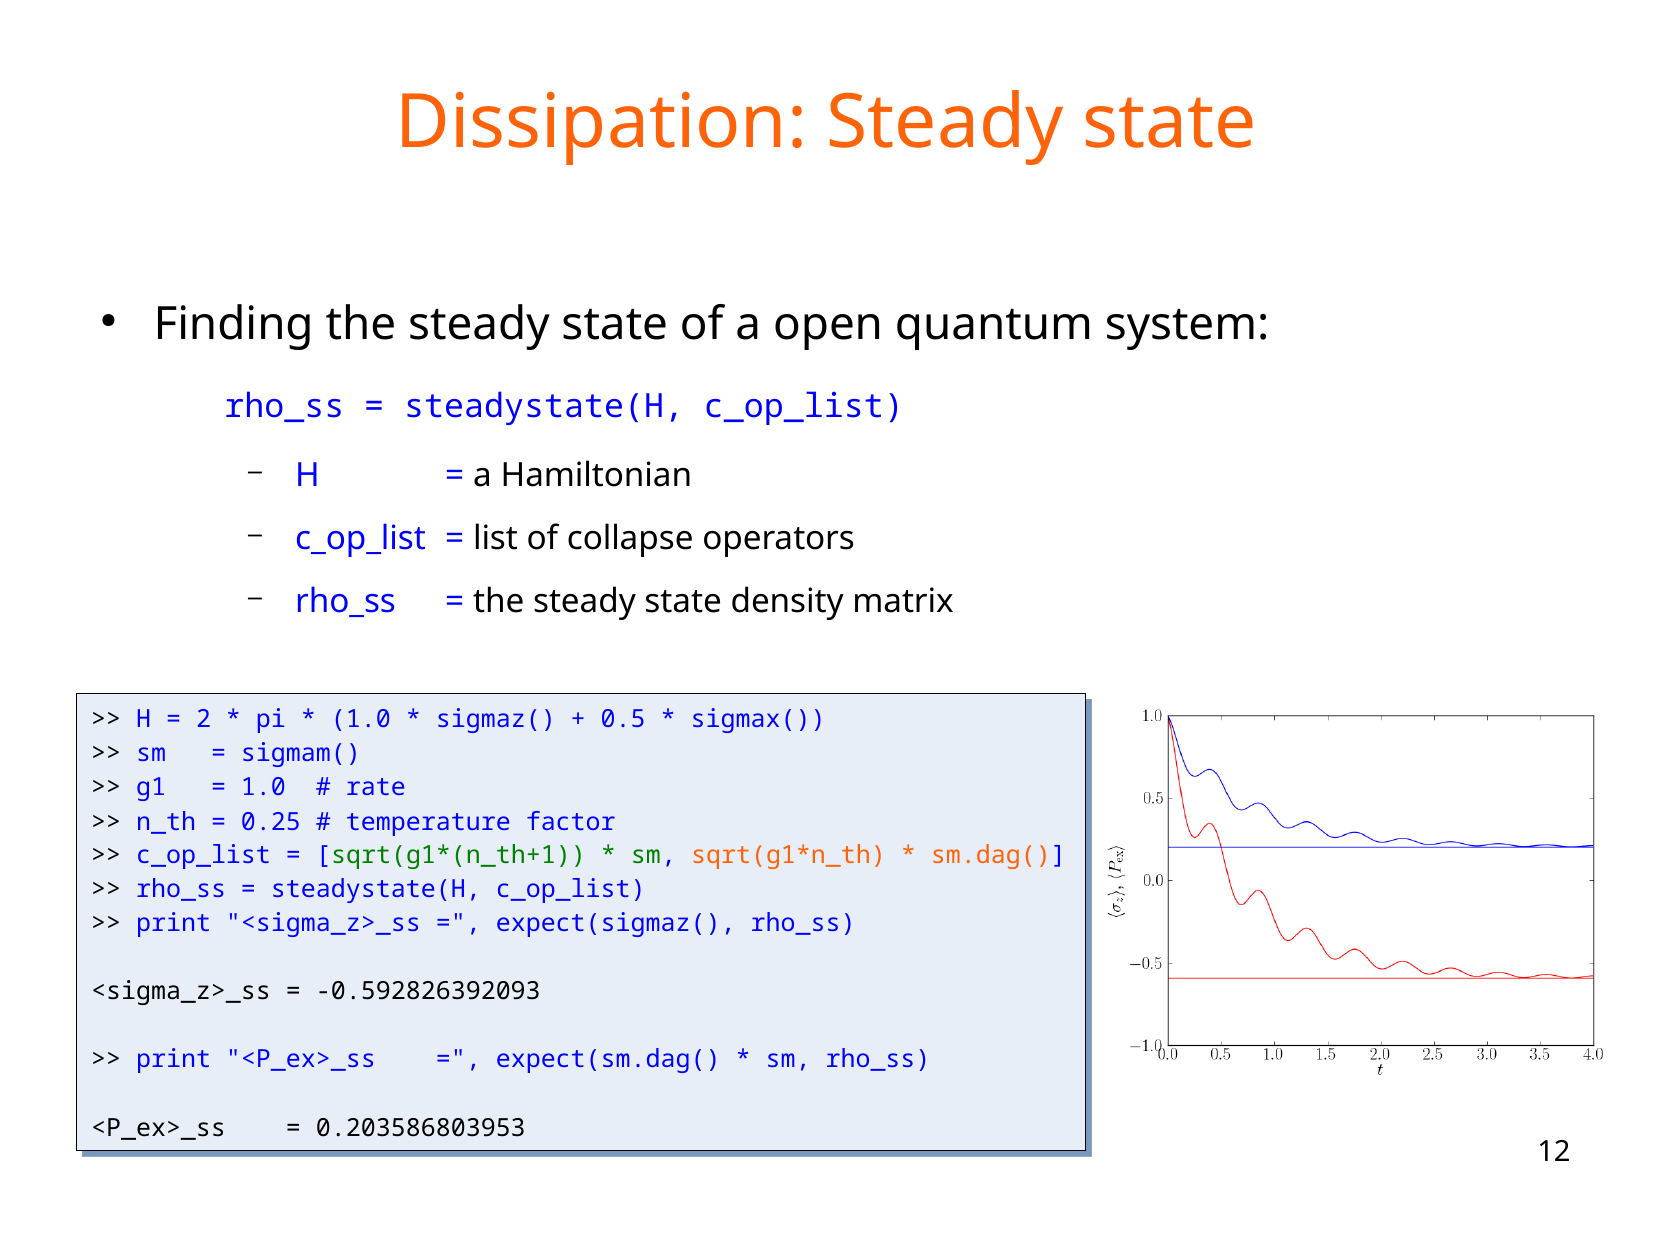

# Dissipation: Steady state
Finding the steady state of a open quantum system:
rho_ss = steadystate(H, c_op_list)
H 		= a Hamiltonian
c_op_list	= list of collapse operators
rho_ss 	= the steady state density matrix
Example:
>> H = 2 * pi * (1.0 * sigmaz() + 0.5 * sigmax())
>> sm = sigmam()
>> g1 = 1.0 # rate
>> n_th = 0.25 # temperature factor
>> c_op_list = [sqrt(g1*(n_th+1)) * sm, sqrt(g1*n_th) * sm.dag()]
>> rho_ss = steadystate(H, c_op_list)
>> print "<sigma_z>_ss =", expect(sigmaz(), rho_ss)
<sigma_z>_ss = -0.592826392093
>> print "<P_ex>_ss =", expect(sm.dag() * sm, rho_ss)
<P_ex>_ss = 0.203586803953
12